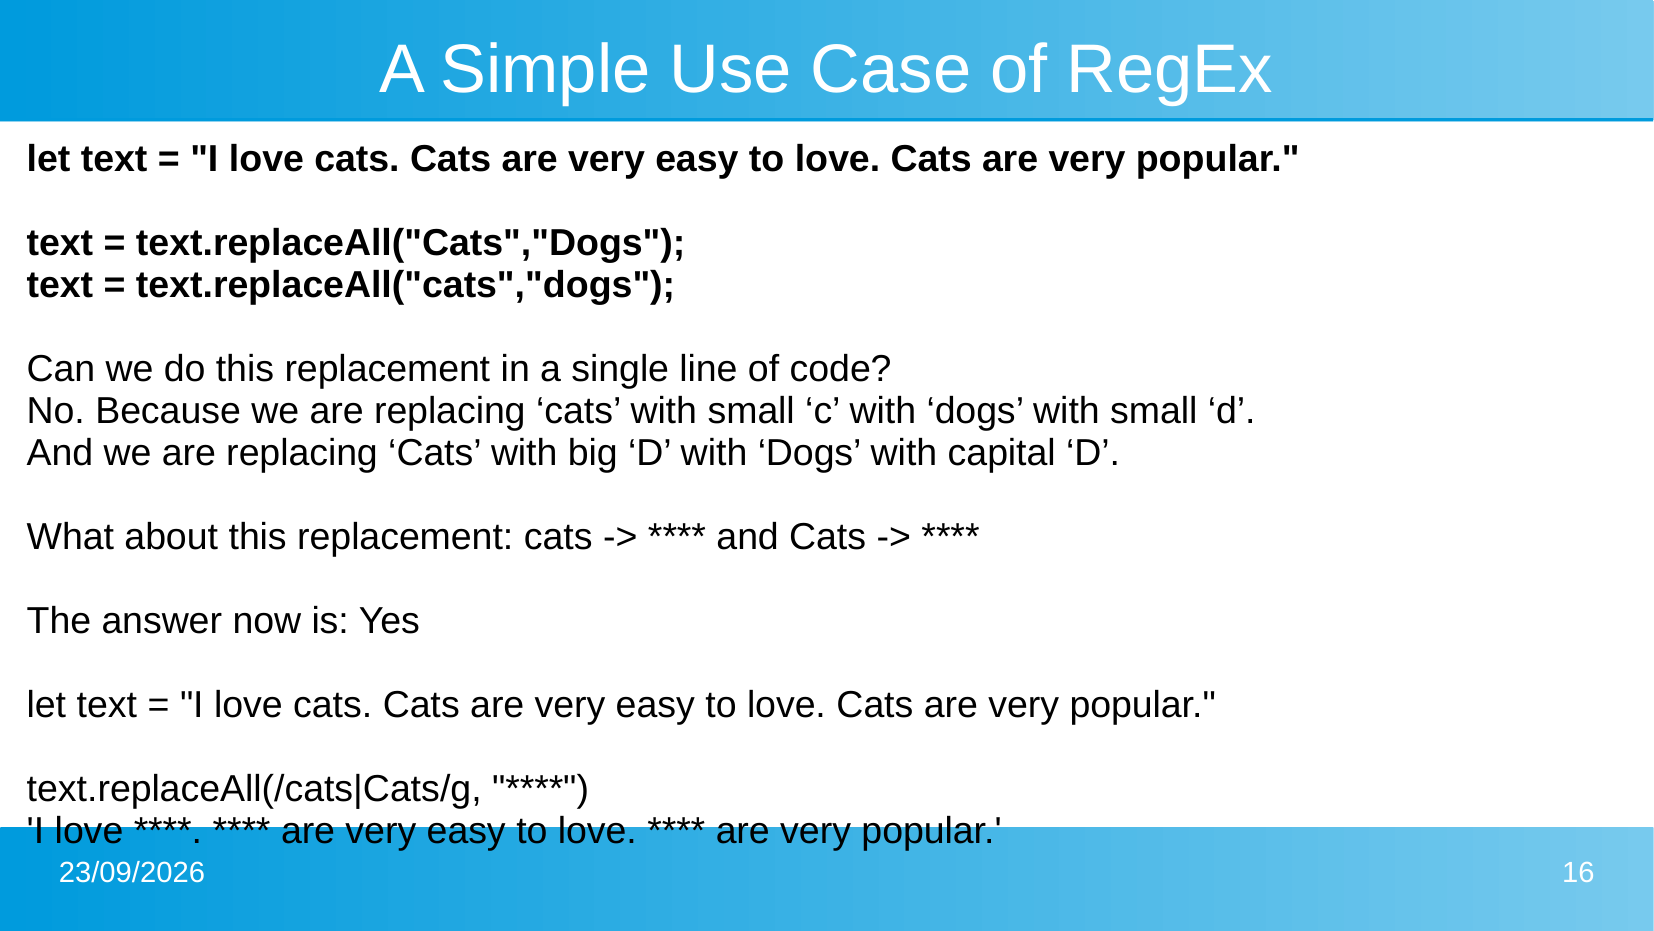

# A Simple Use Case of RegEx
let text = "I love cats. Cats are very easy to love. Cats are very popular."
text = text.replaceAll("Cats","Dogs");
text = text.replaceAll("cats","dogs");
Can we do this replacement in a single line of code?
No. Because we are replacing ‘cats’ with small ‘c’ with ‘dogs’ with small ‘d’.
And we are replacing ‘Cats’ with big ‘D’ with ‘Dogs’ with capital ‘D’.
What about this replacement: cats -> **** and Cats -> ****
The answer now is: Yes
let text = "I love cats. Cats are very easy to love. Cats are very popular."
text.replaceAll(/cats|Cats/g, "****")
'I love ****. **** are very easy to love. **** are very popular.'
16